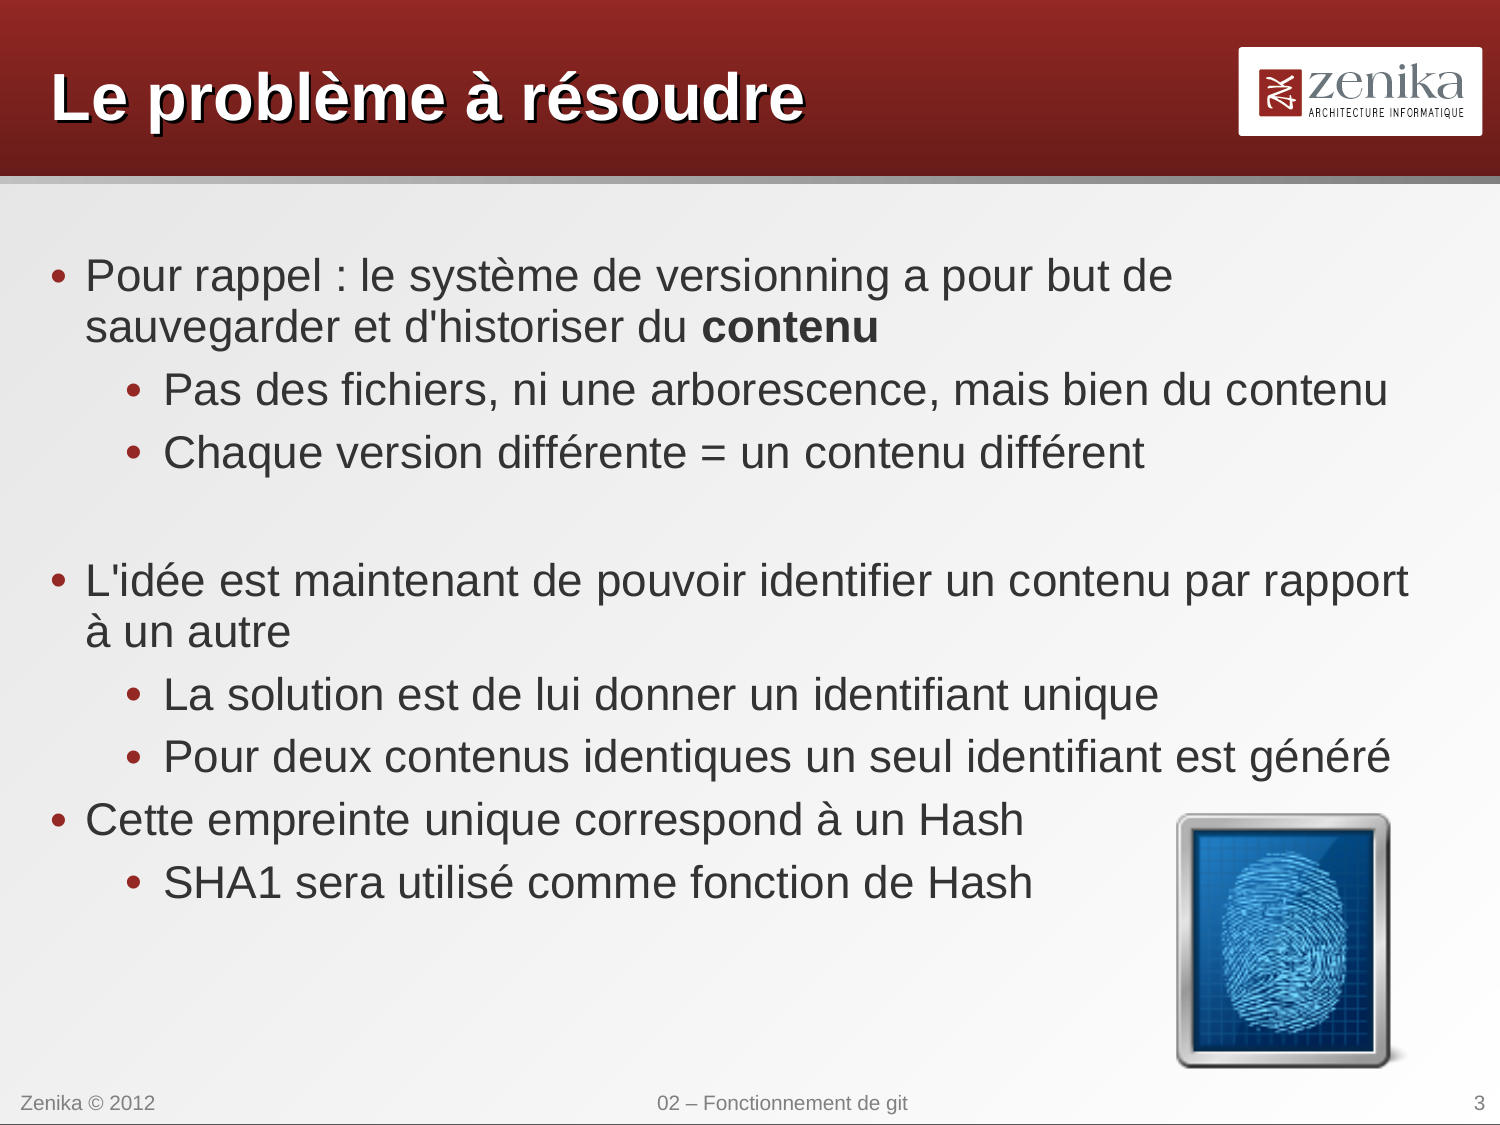

# Le problème à résoudre
Pour rappel : le système de versionning a pour but de sauvegarder et d'historiser du contenu
Pas des fichiers, ni une arborescence, mais bien du contenu
Chaque version différente = un contenu différent
L'idée est maintenant de pouvoir identifier un contenu par rapport à un autre
La solution est de lui donner un identifiant unique
Pour deux contenus identiques un seul identifiant est généré
Cette empreinte unique correspond à un Hash
SHA1 sera utilisé comme fonction de Hash